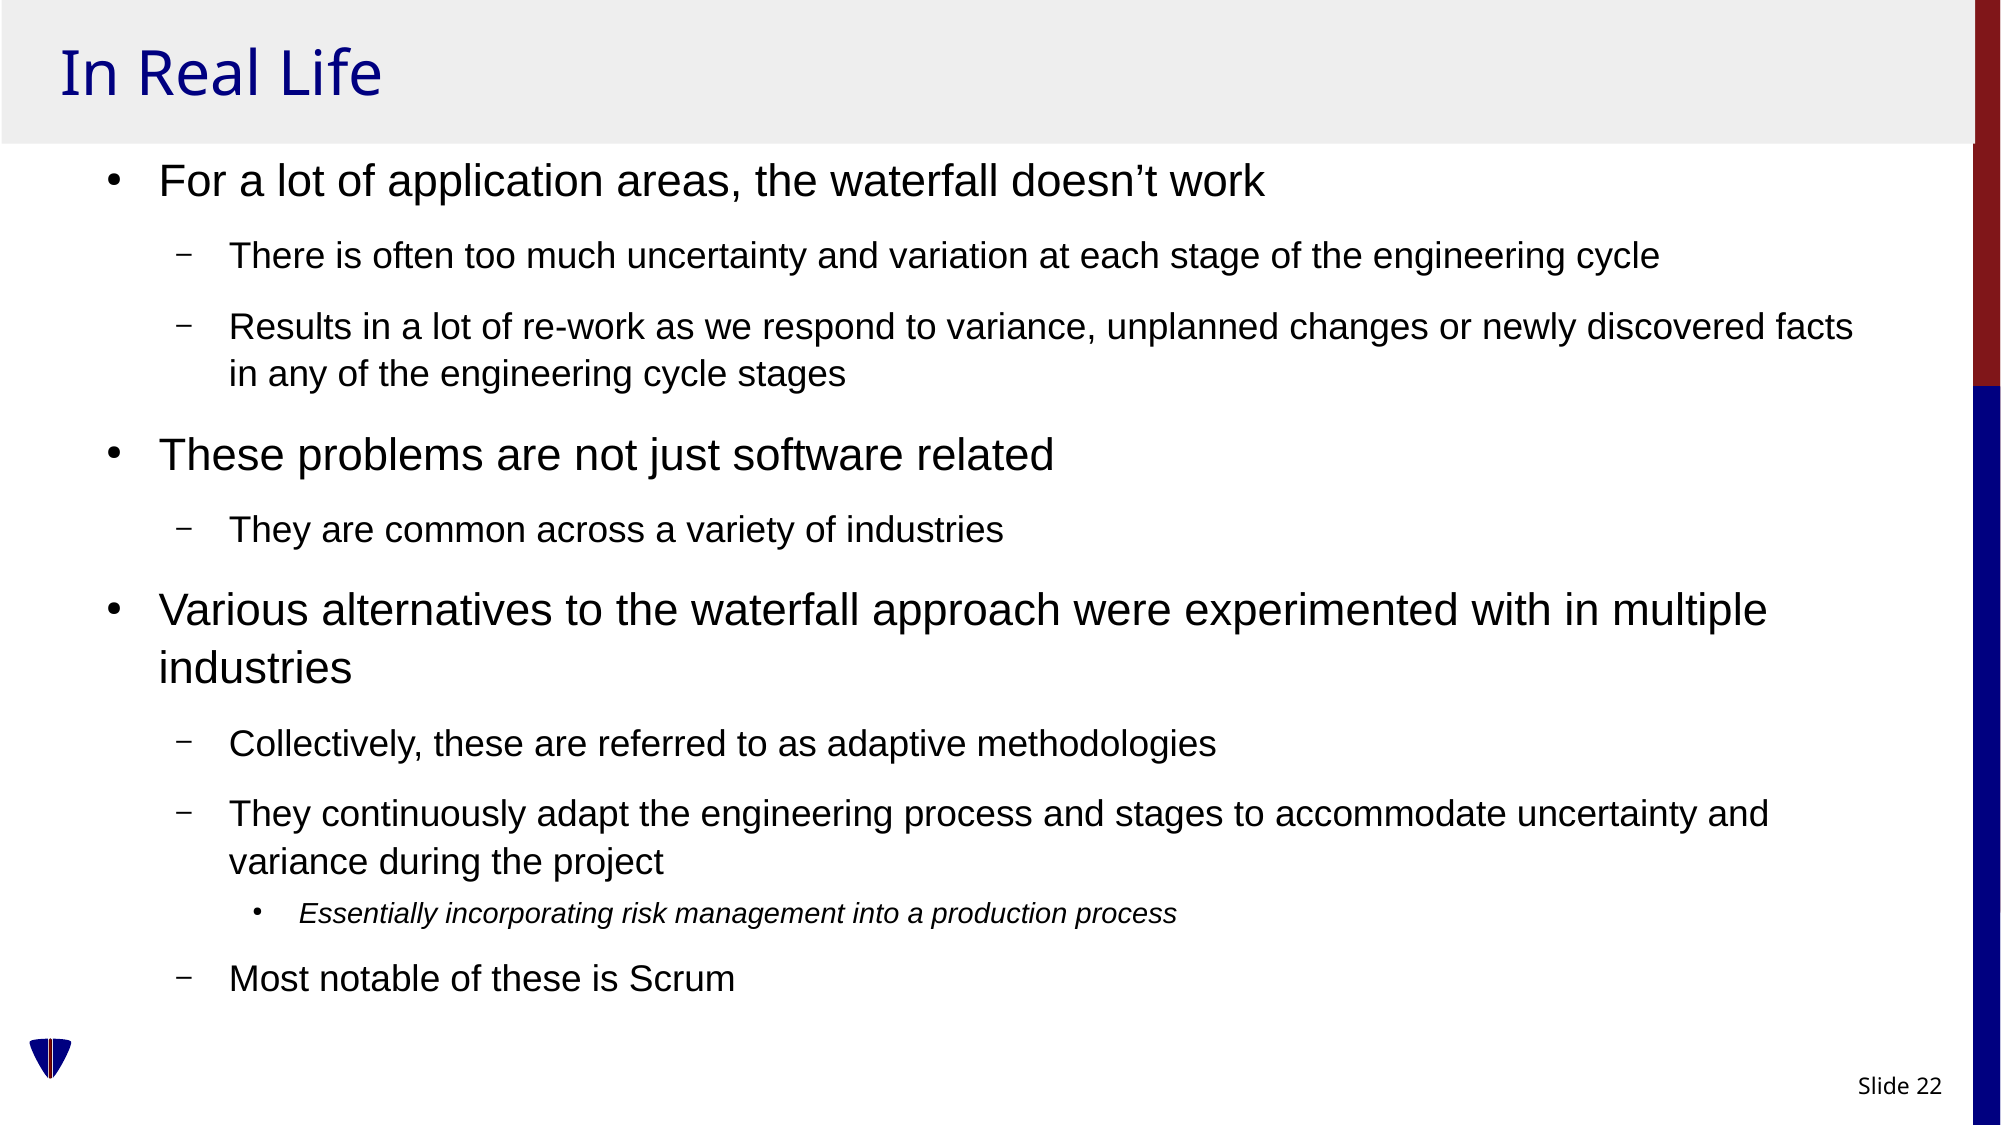

# In Real Life
For a lot of application areas, the waterfall doesn’t work
There is often too much uncertainty and variation at each stage of the engineering cycle
Results in a lot of re-work as we respond to variance, unplanned changes or newly discovered facts in any of the engineering cycle stages
These problems are not just software related
They are common across a variety of industries
Various alternatives to the waterfall approach were experimented with in multiple industries
Collectively, these are referred to as adaptive methodologies
They continuously adapt the engineering process and stages to accommodate uncertainty and variance during the project
Essentially incorporating risk management into a production process
Most notable of these is Scrum